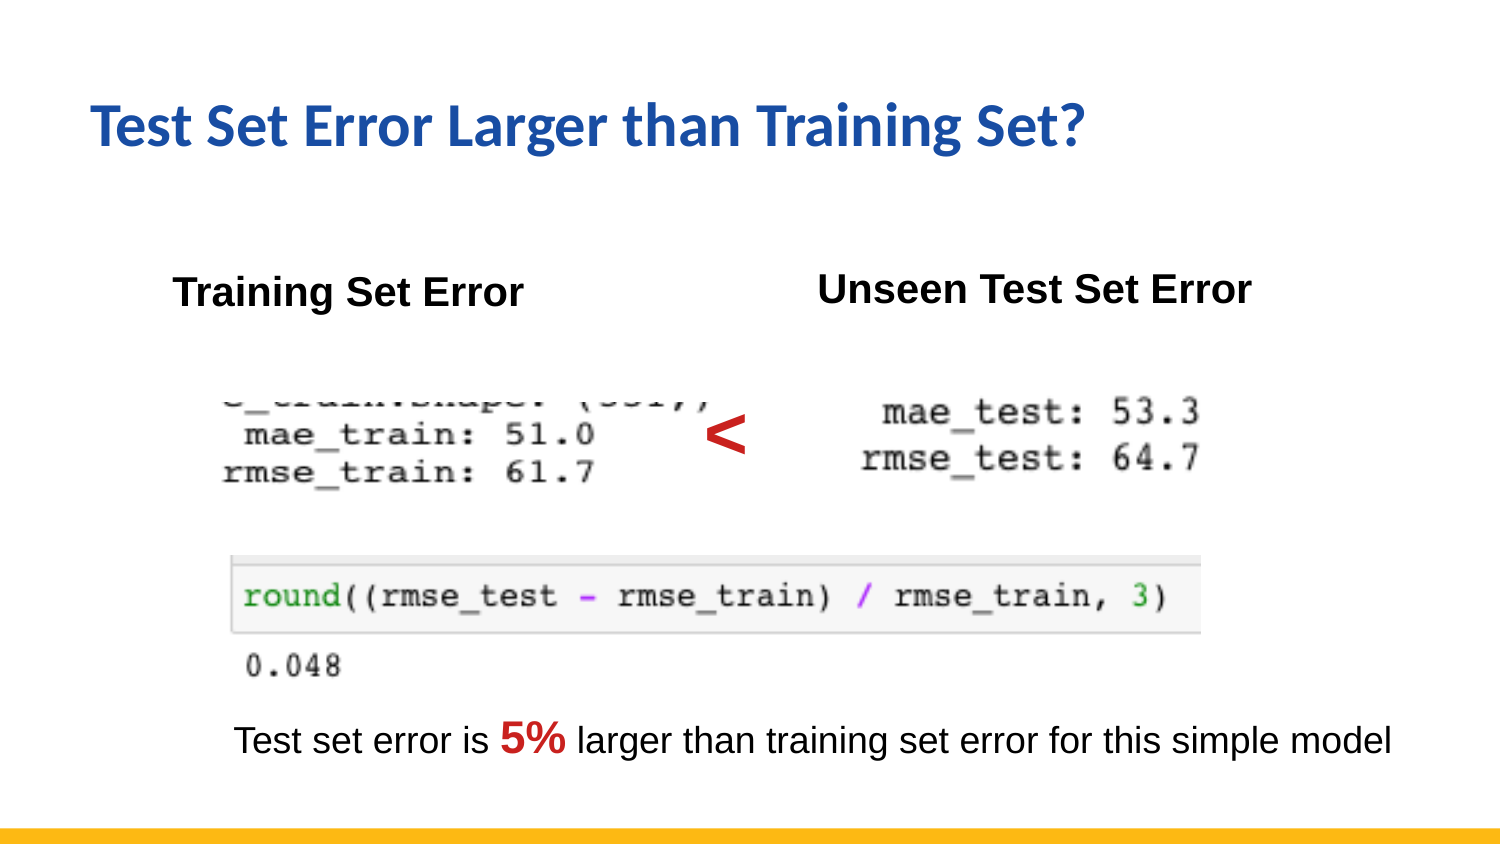

# Test Set Error Larger than Training Set?
Unseen Test Set Error
Training Set Error
<
Test set error is 5% larger than training set error for this simple model